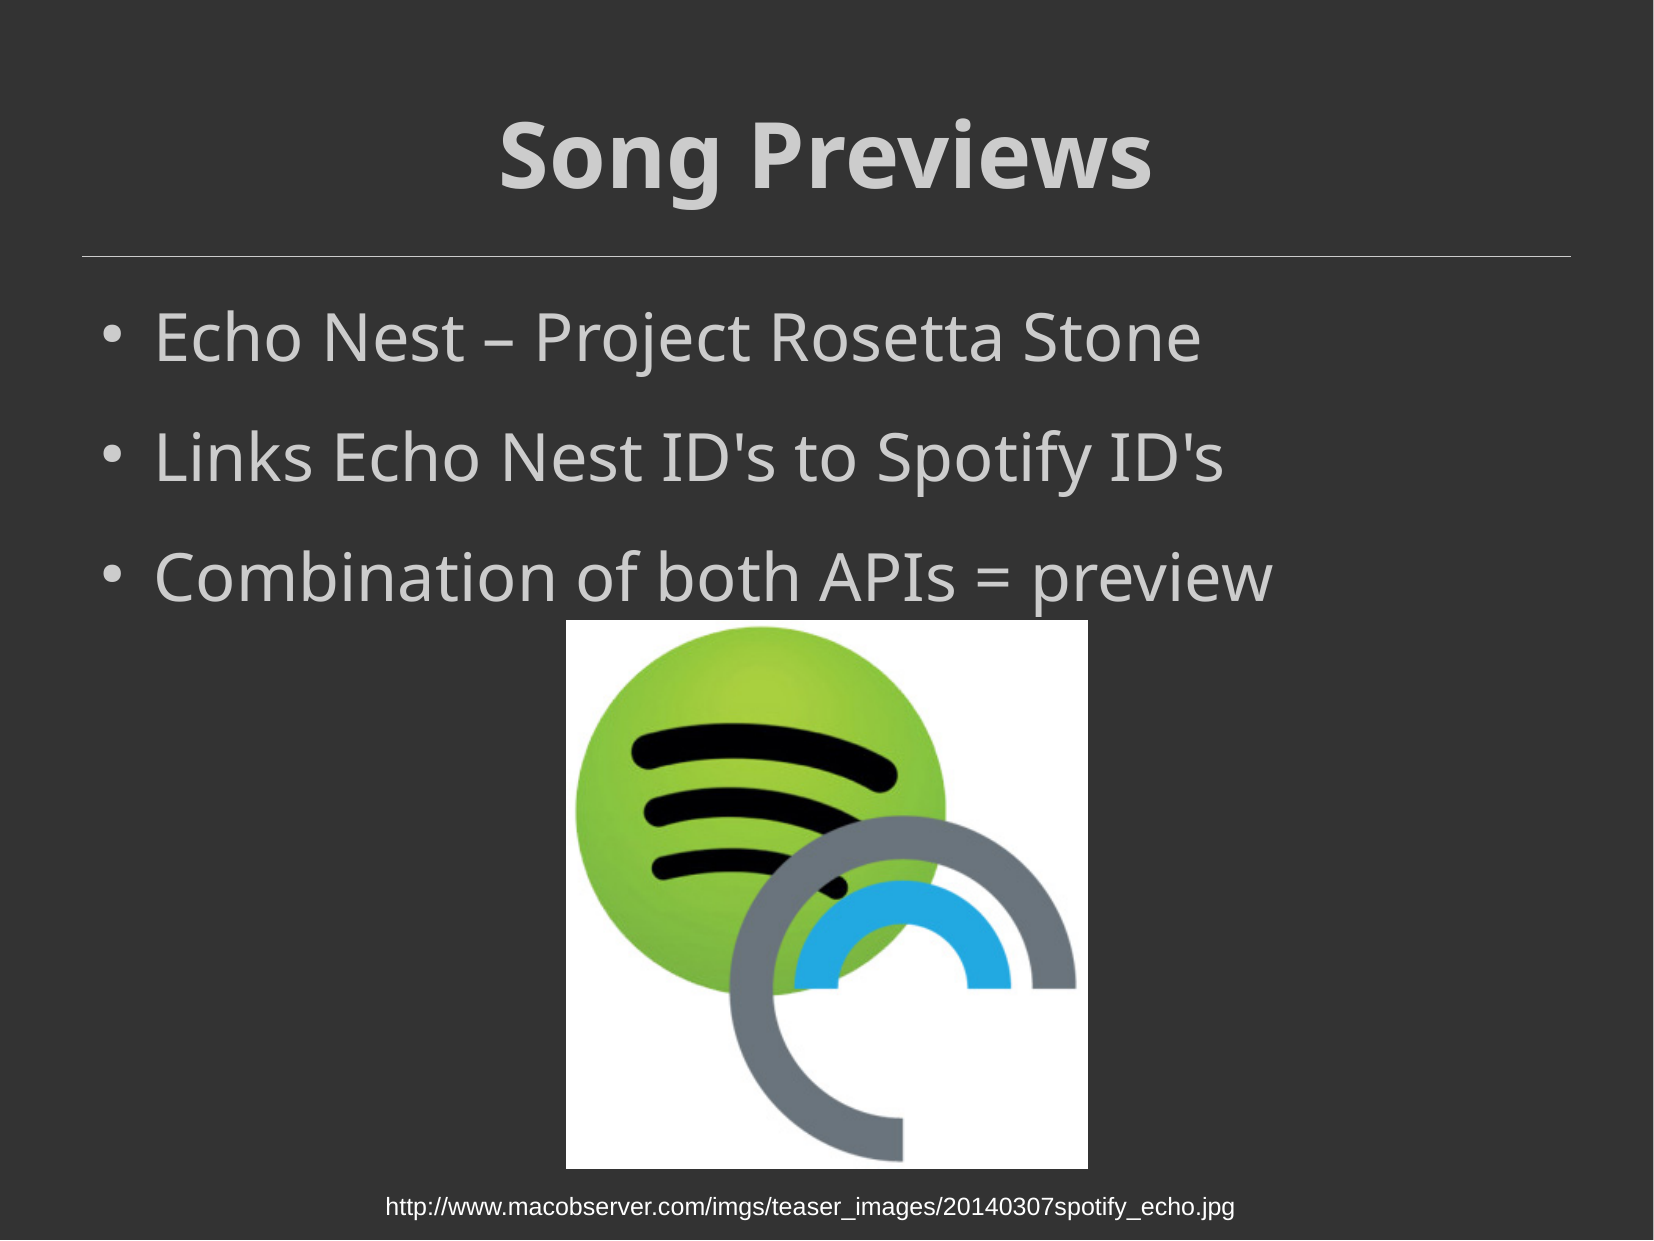

# Song Previews
Echo Nest – Project Rosetta Stone
Links Echo Nest ID's to Spotify ID's
Combination of both APIs = preview
http://www.macobserver.com/imgs/teaser_images/20140307spotify_echo.jpg